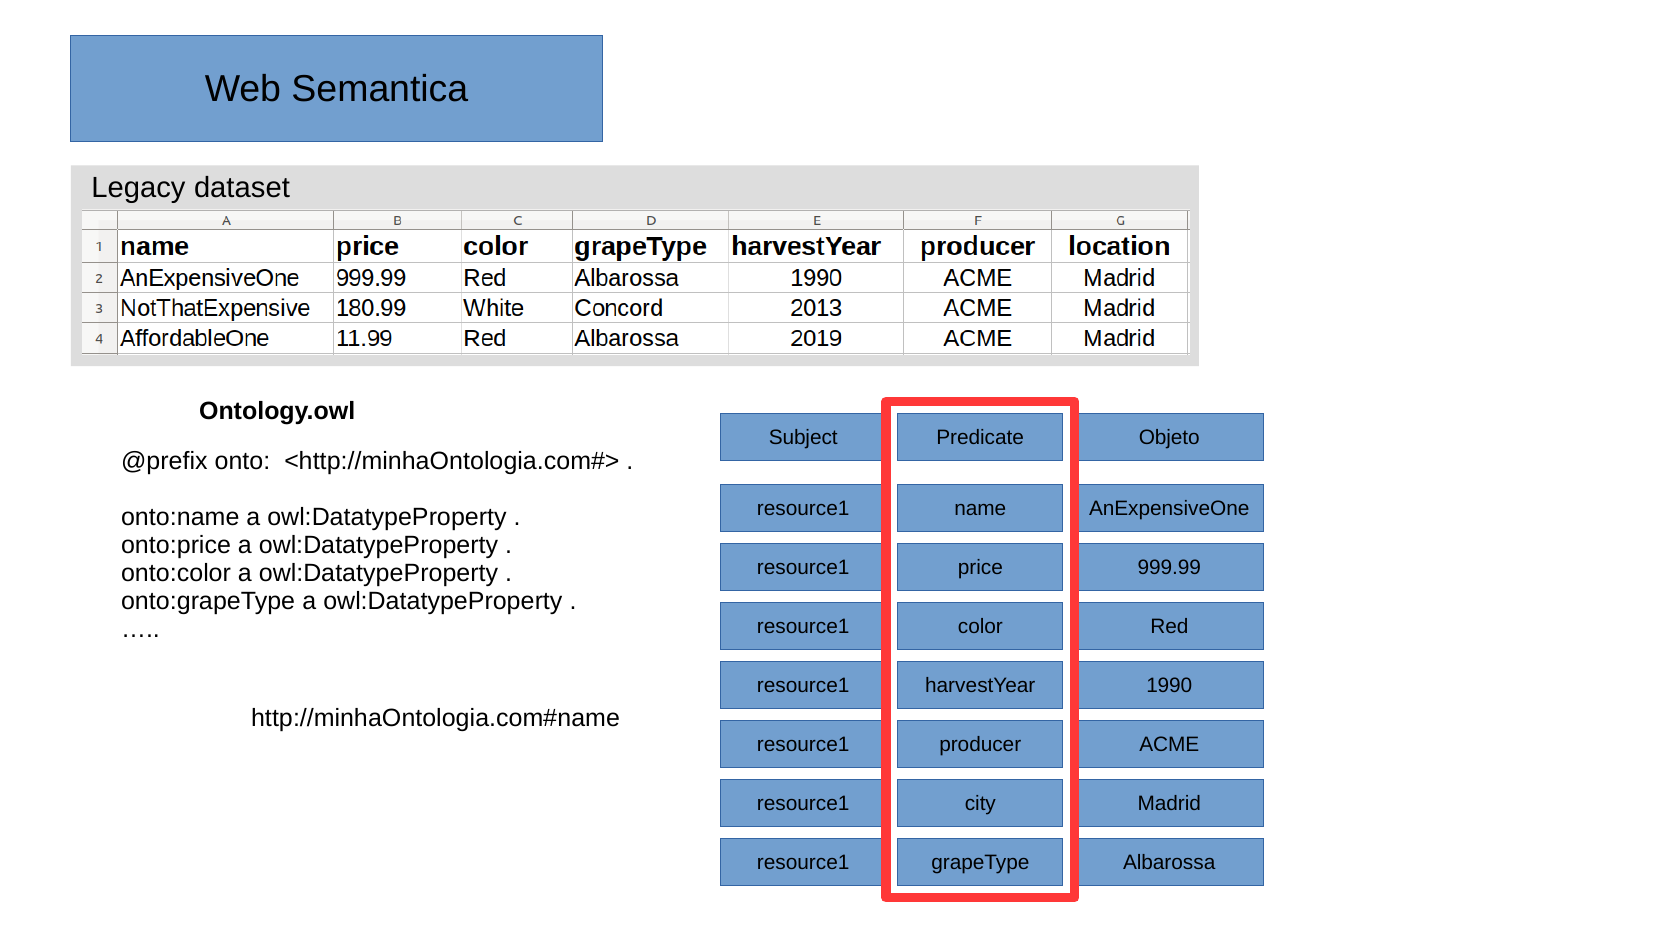

Web Semantica
Legacy dataset
Ontology.owl
Subject
Predicate
Objeto
@prefix onto: <http://minhaOntologia.com#> .
onto:name a owl:DatatypeProperty .
onto:price a owl:DatatypeProperty .
onto:color a owl:DatatypeProperty .
onto:grapeType a owl:DatatypeProperty .
…..
resource1
name
AnExpensiveOne
resource1
price
999.99
resource1
color
Red
resource1
harvestYear
1990
http://minhaOntologia.com#name
resource1
producer
ACME
resource1
city
Madrid
resource1
grapeType
Albarossa